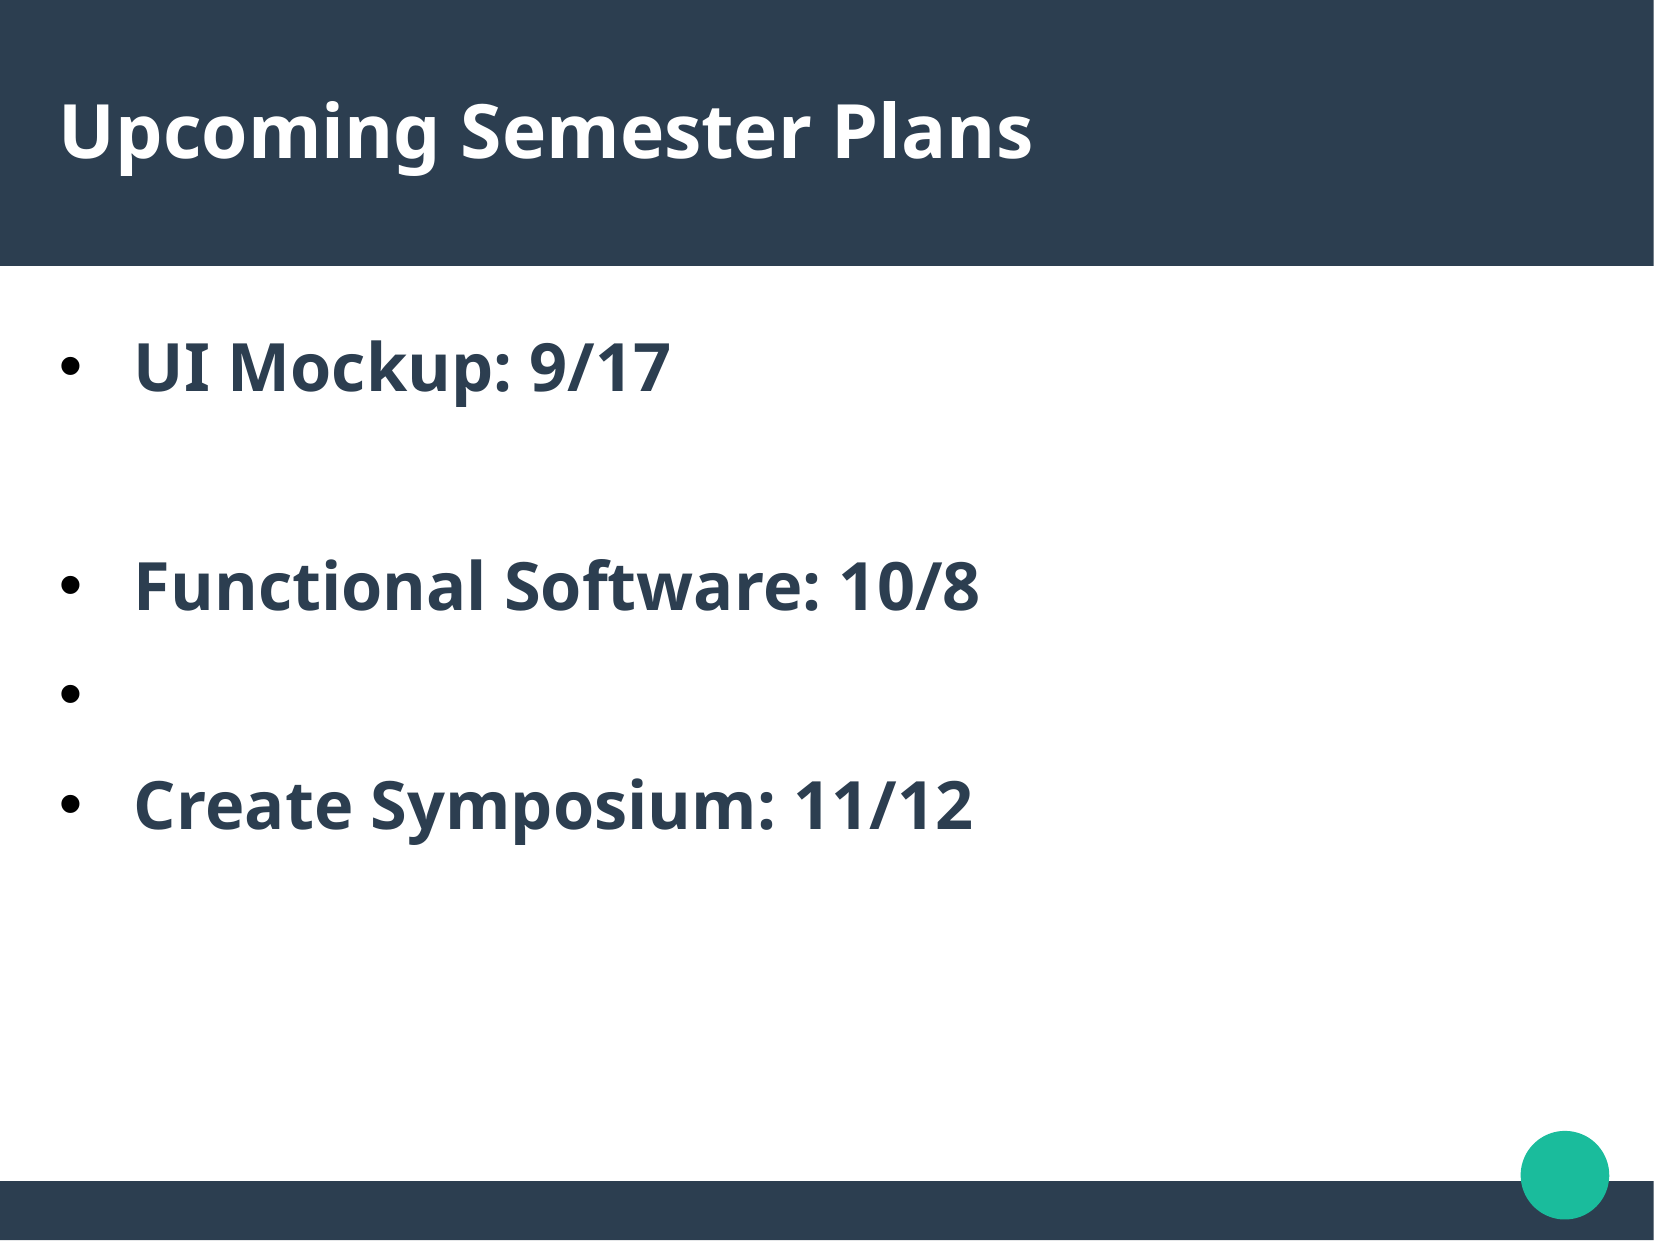

# Upcoming Semester Plans
UI Mockup: 9/17
Functional Software: 10/8
Create Symposium: 11/12